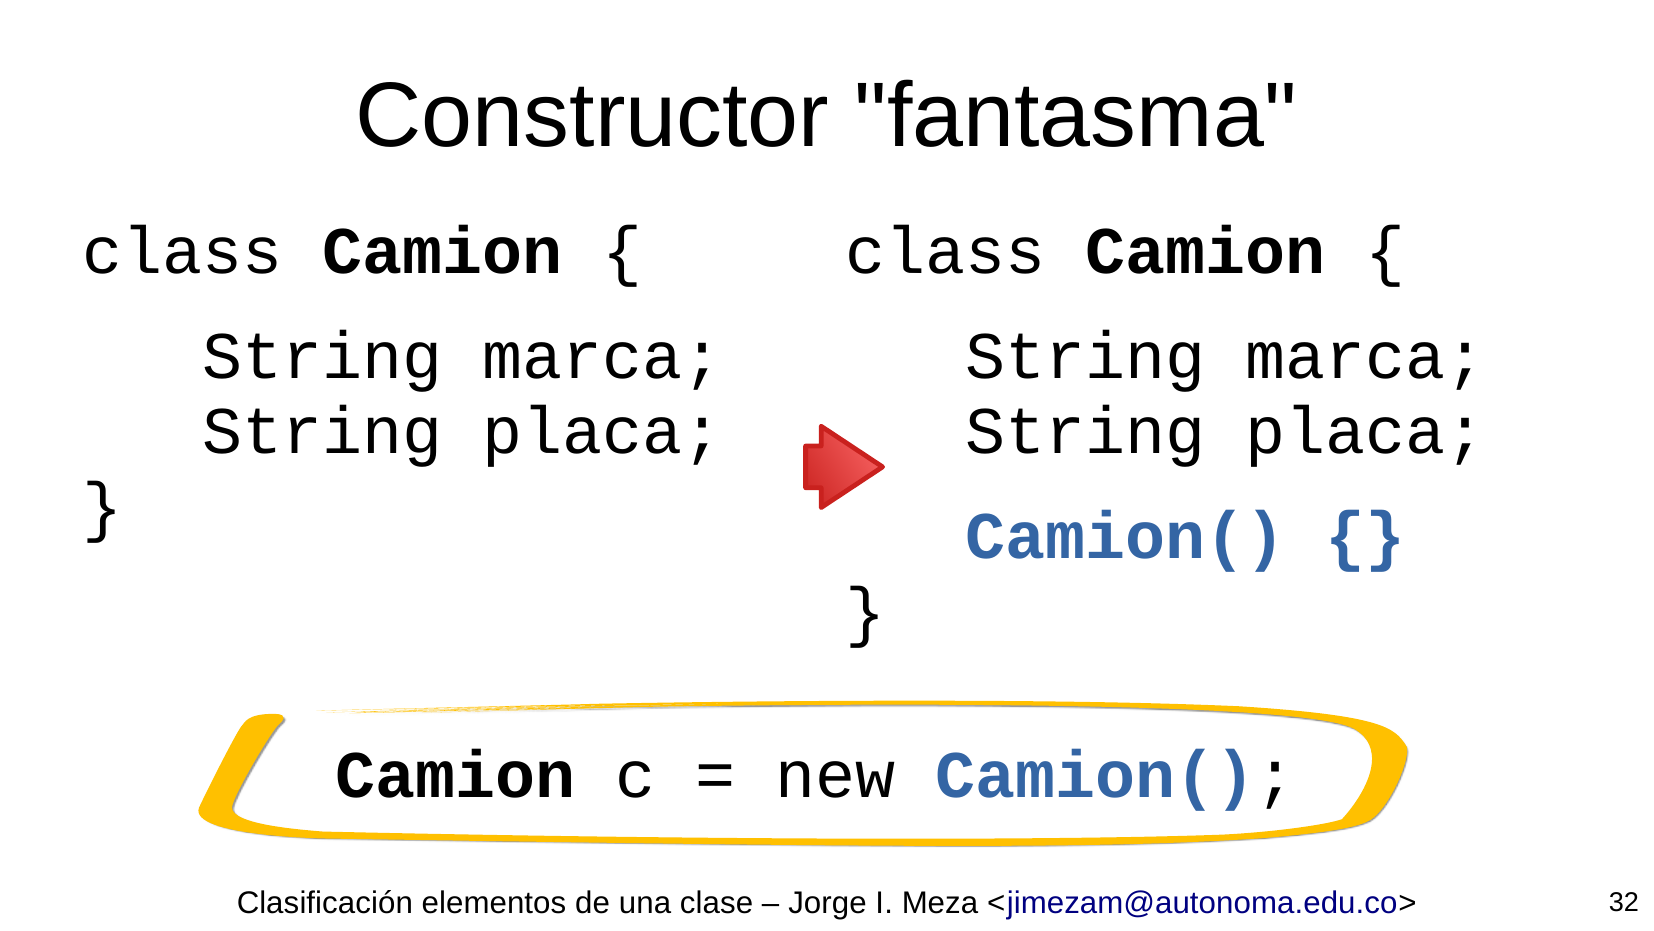

# Constructor "fantasma"
class Camion {
 String marca;
 String placa;
}
class Camion {
 String marca;
 String placa;
 Camion() {}
}
Camion c = new Camion();